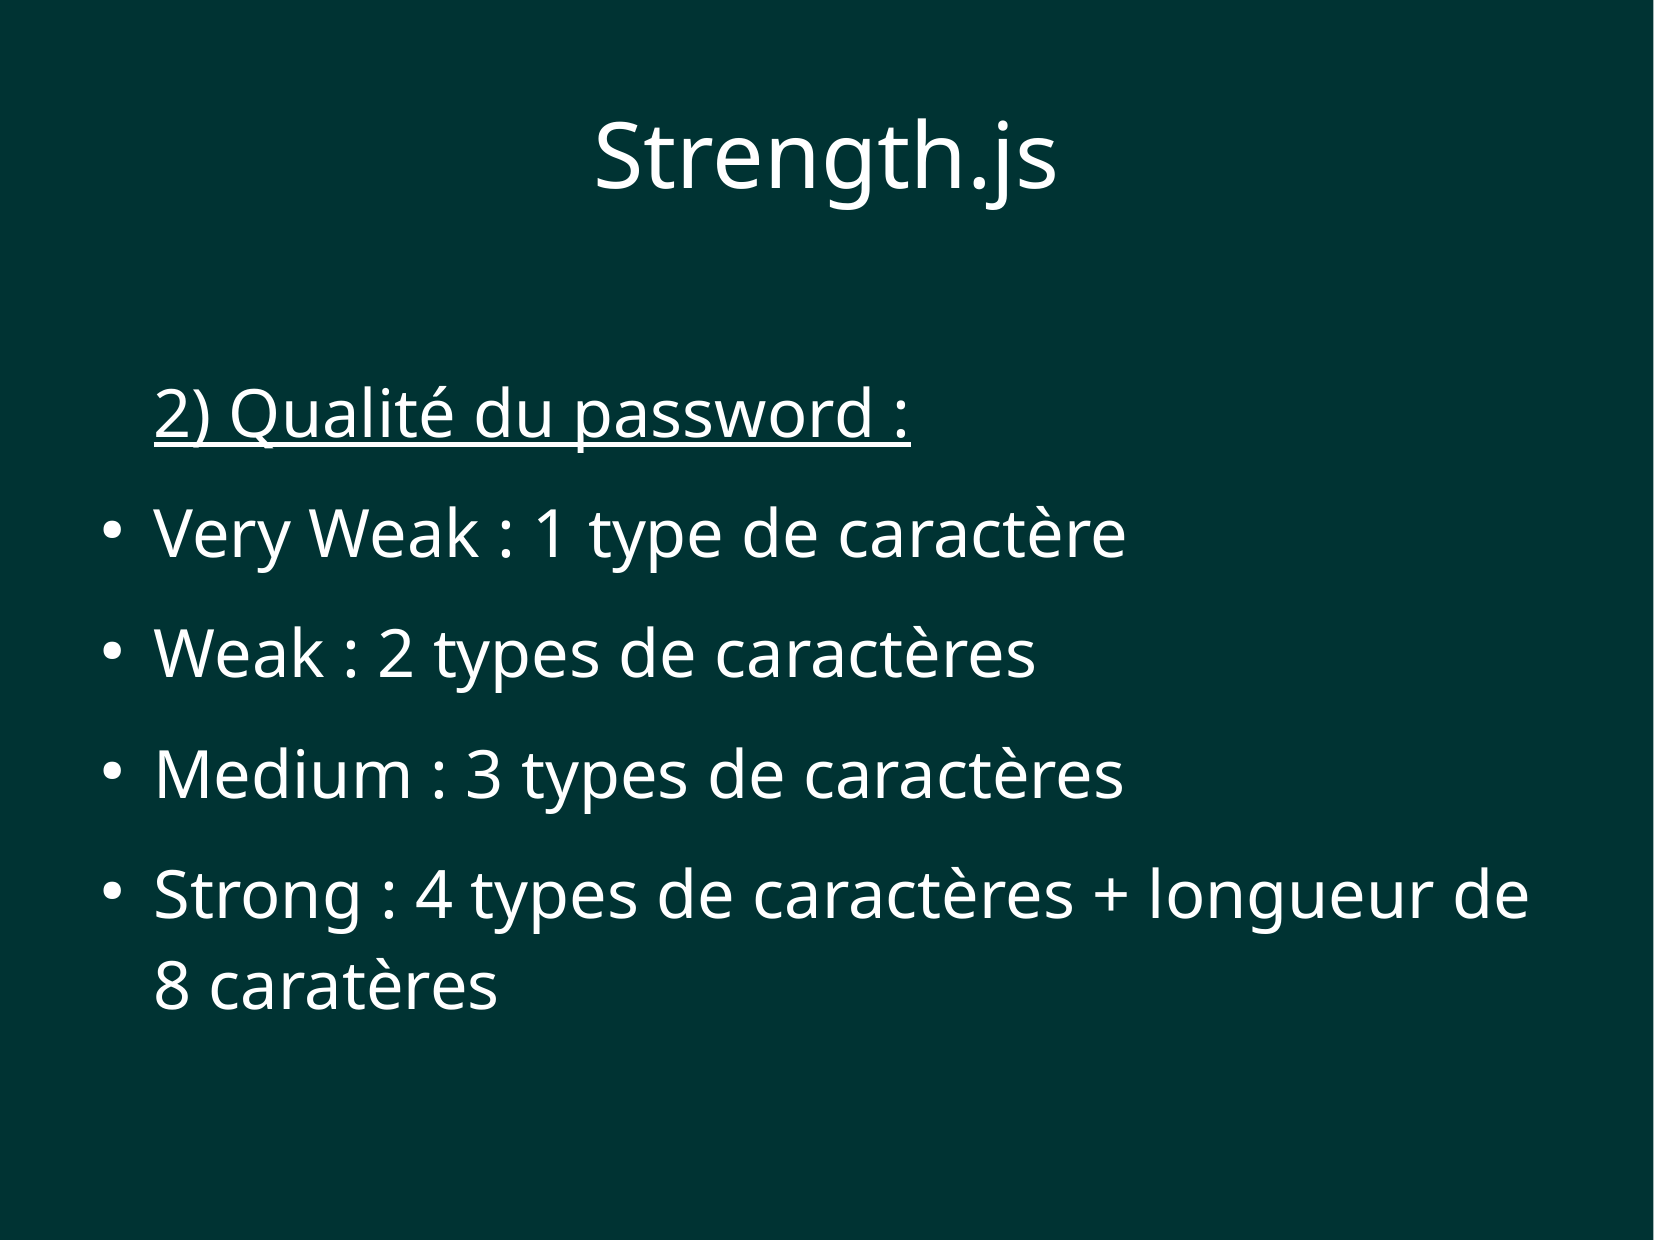

# Strength.js
2) Qualité du password :
Very Weak : 1 type de caractère
Weak : 2 types de caractères
Medium : 3 types de caractères
Strong : 4 types de caractères + longueur de 8 caratères